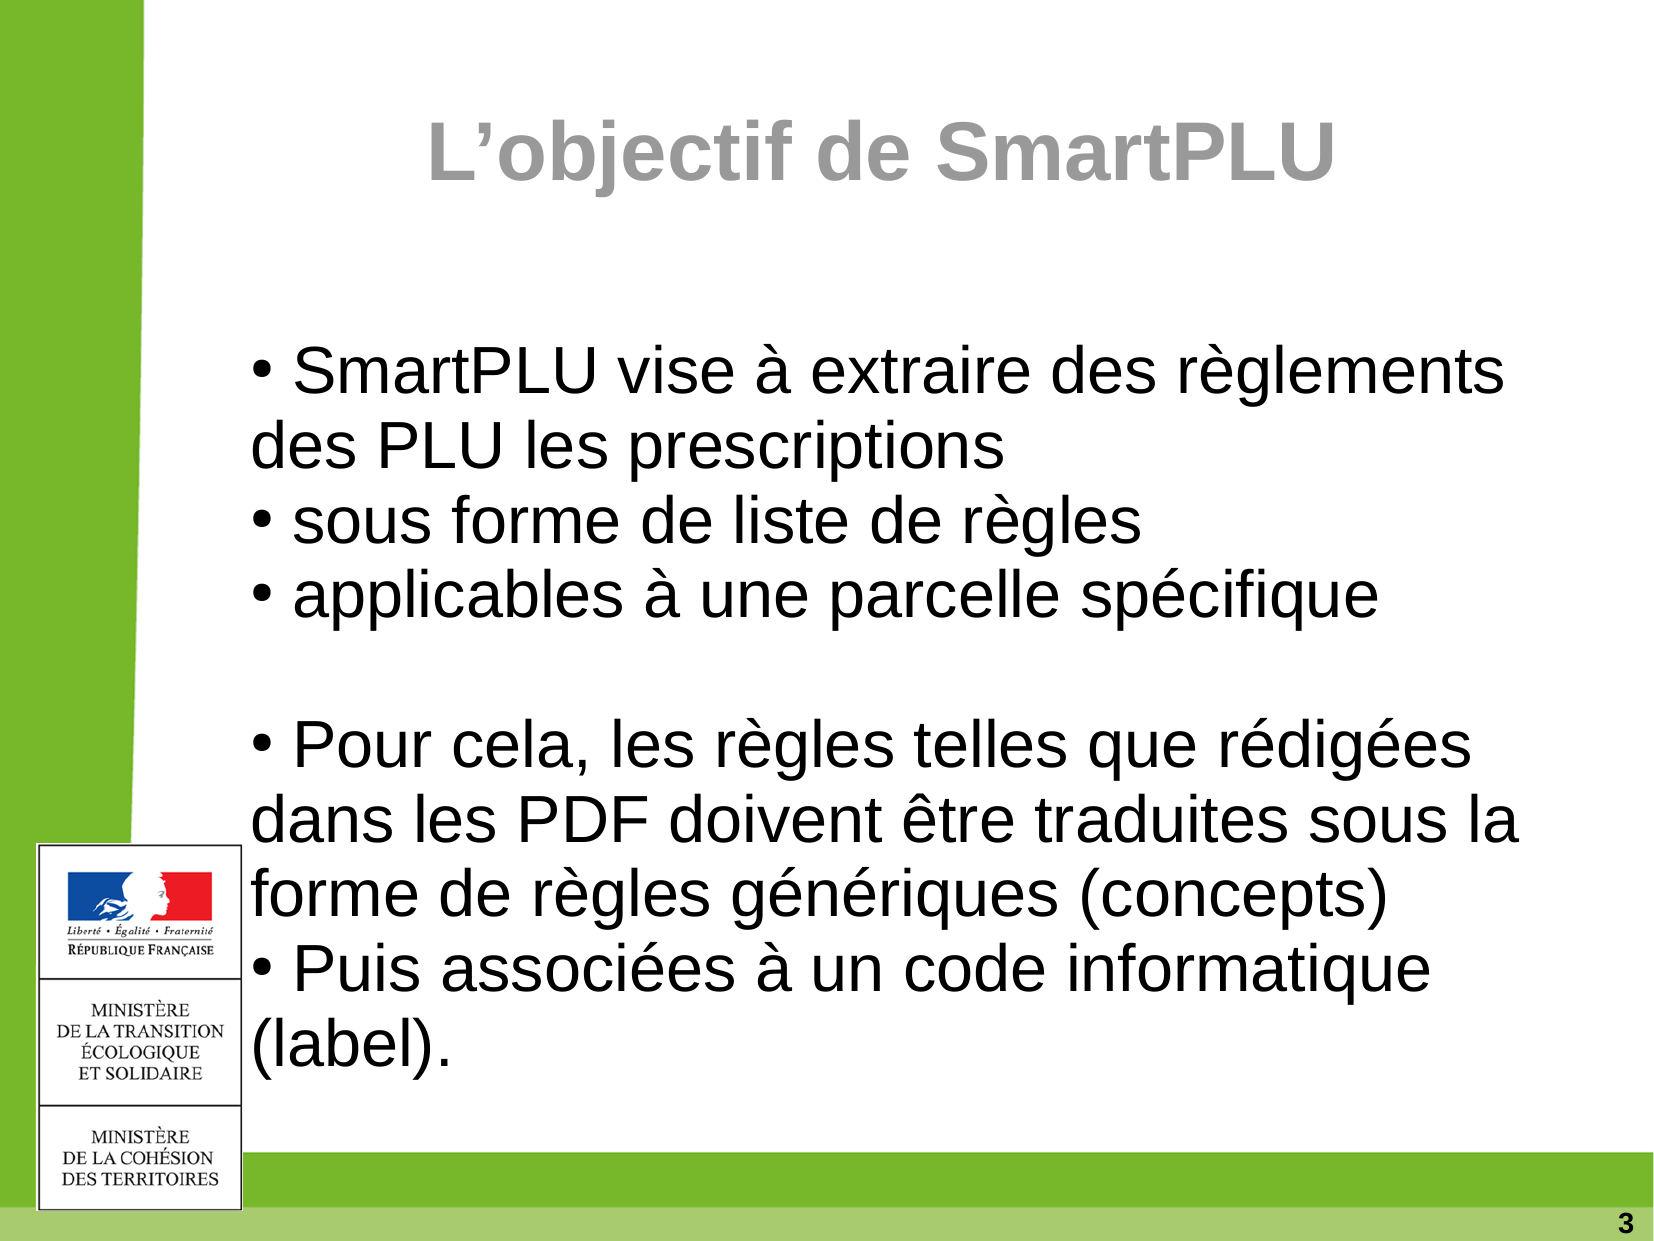

# L’objectif de SmartPLU
 SmartPLU vise à extraire des règlements des PLU les prescriptions
 sous forme de liste de règles
 applicables à une parcelle spécifique
 Pour cela, les règles telles que rédigées dans les PDF doivent être traduites sous la forme de règles génériques (concepts)
 Puis associées à un code informatique (label).